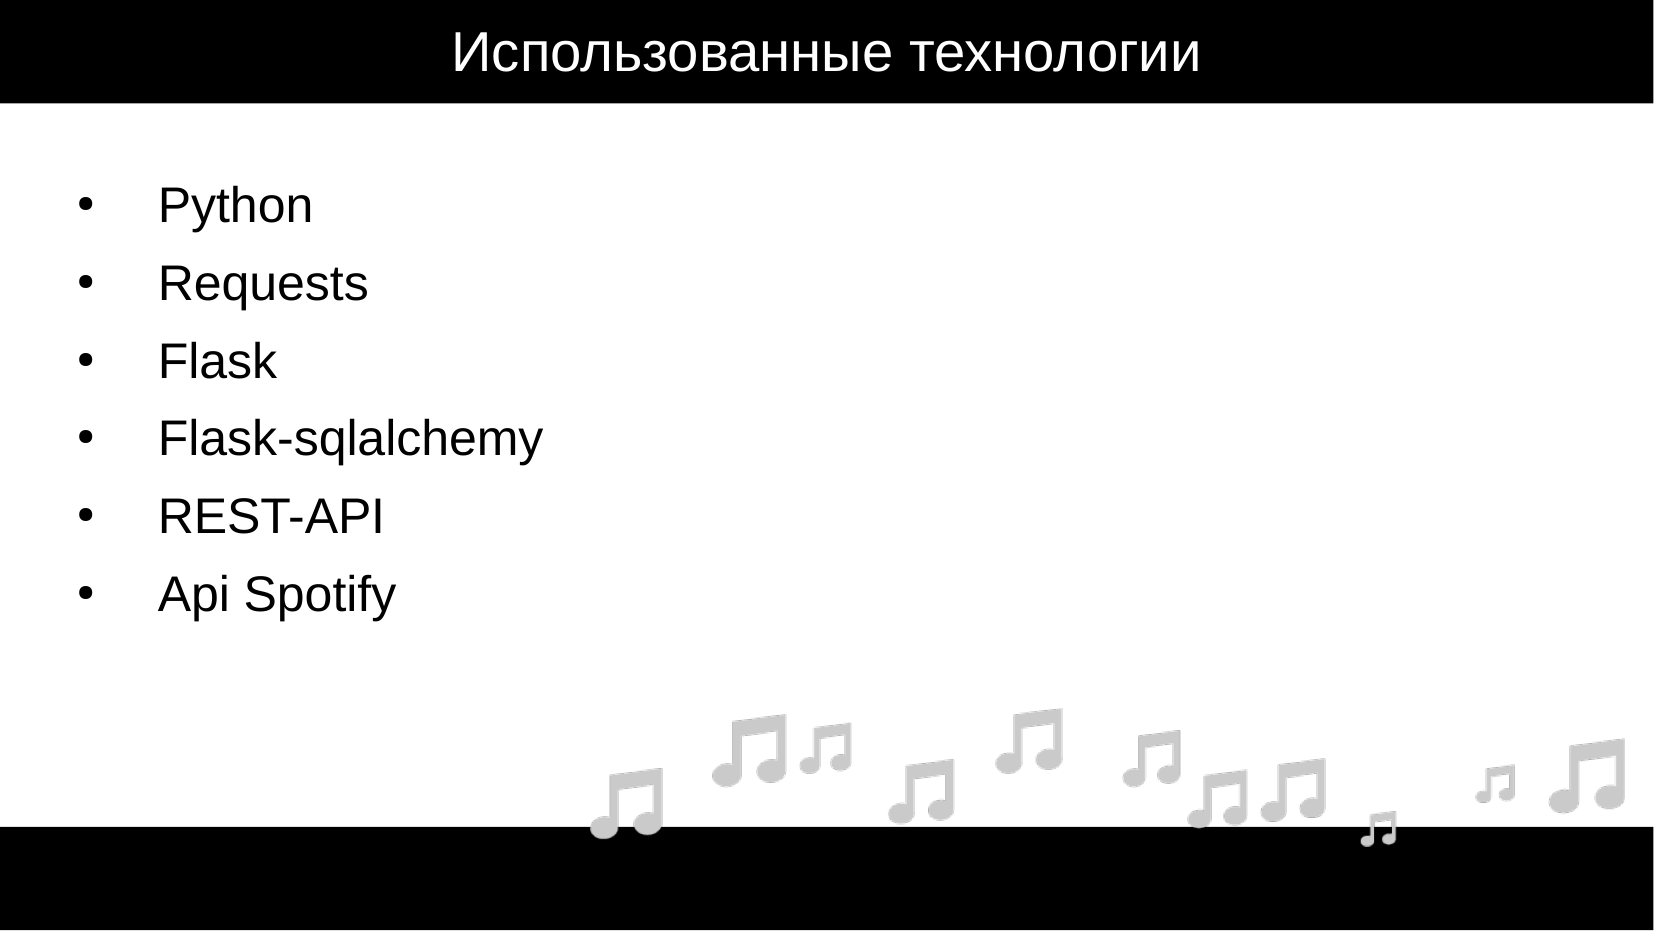

# Использованные технологии
 Python
 Requests
 Flask
 Flask-sqlalchemy
 REST-API
 Api Spotify